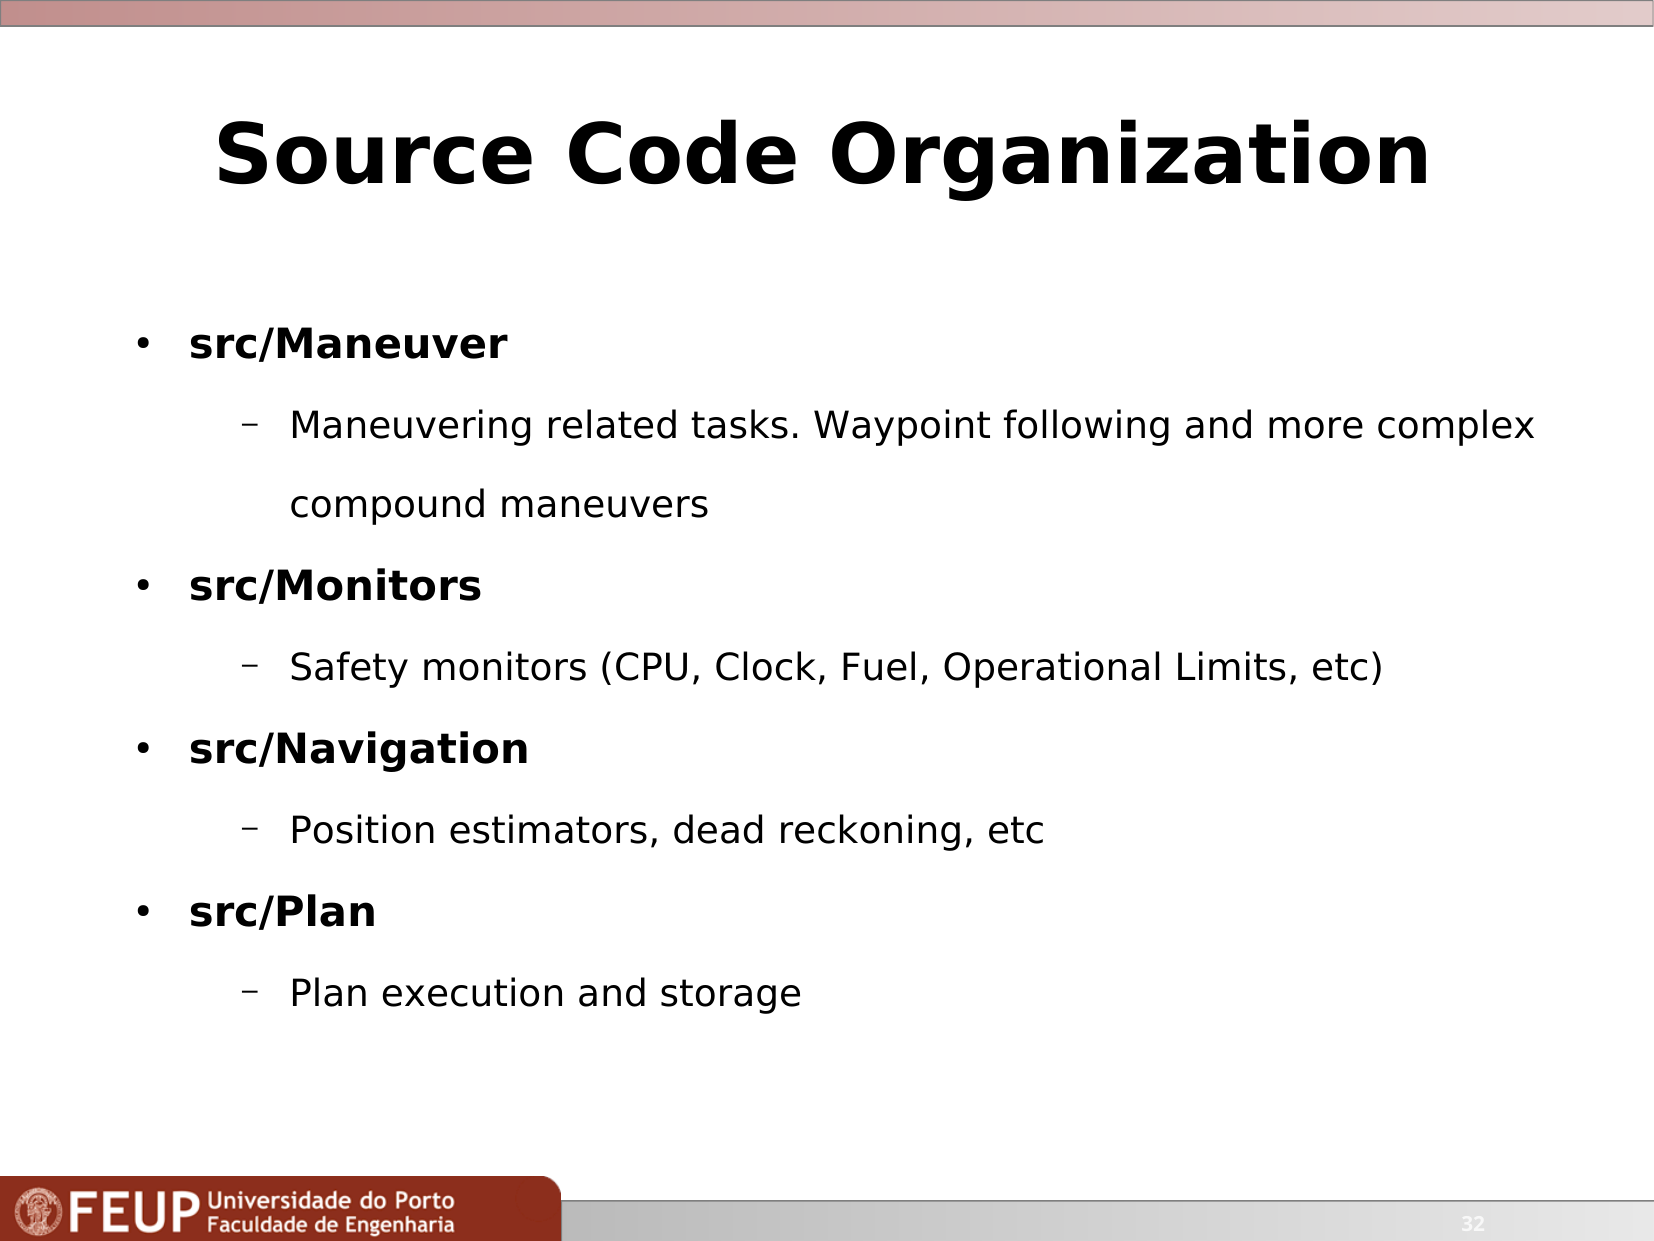

# Source Code Organization
src/Maneuver
Maneuvering related tasks. Waypoint following and more complex compound maneuvers
src/Monitors
Safety monitors (CPU, Clock, Fuel, Operational Limits, etc)
src/Navigation
Position estimators, dead reckoning, etc
src/Plan
Plan execution and storage